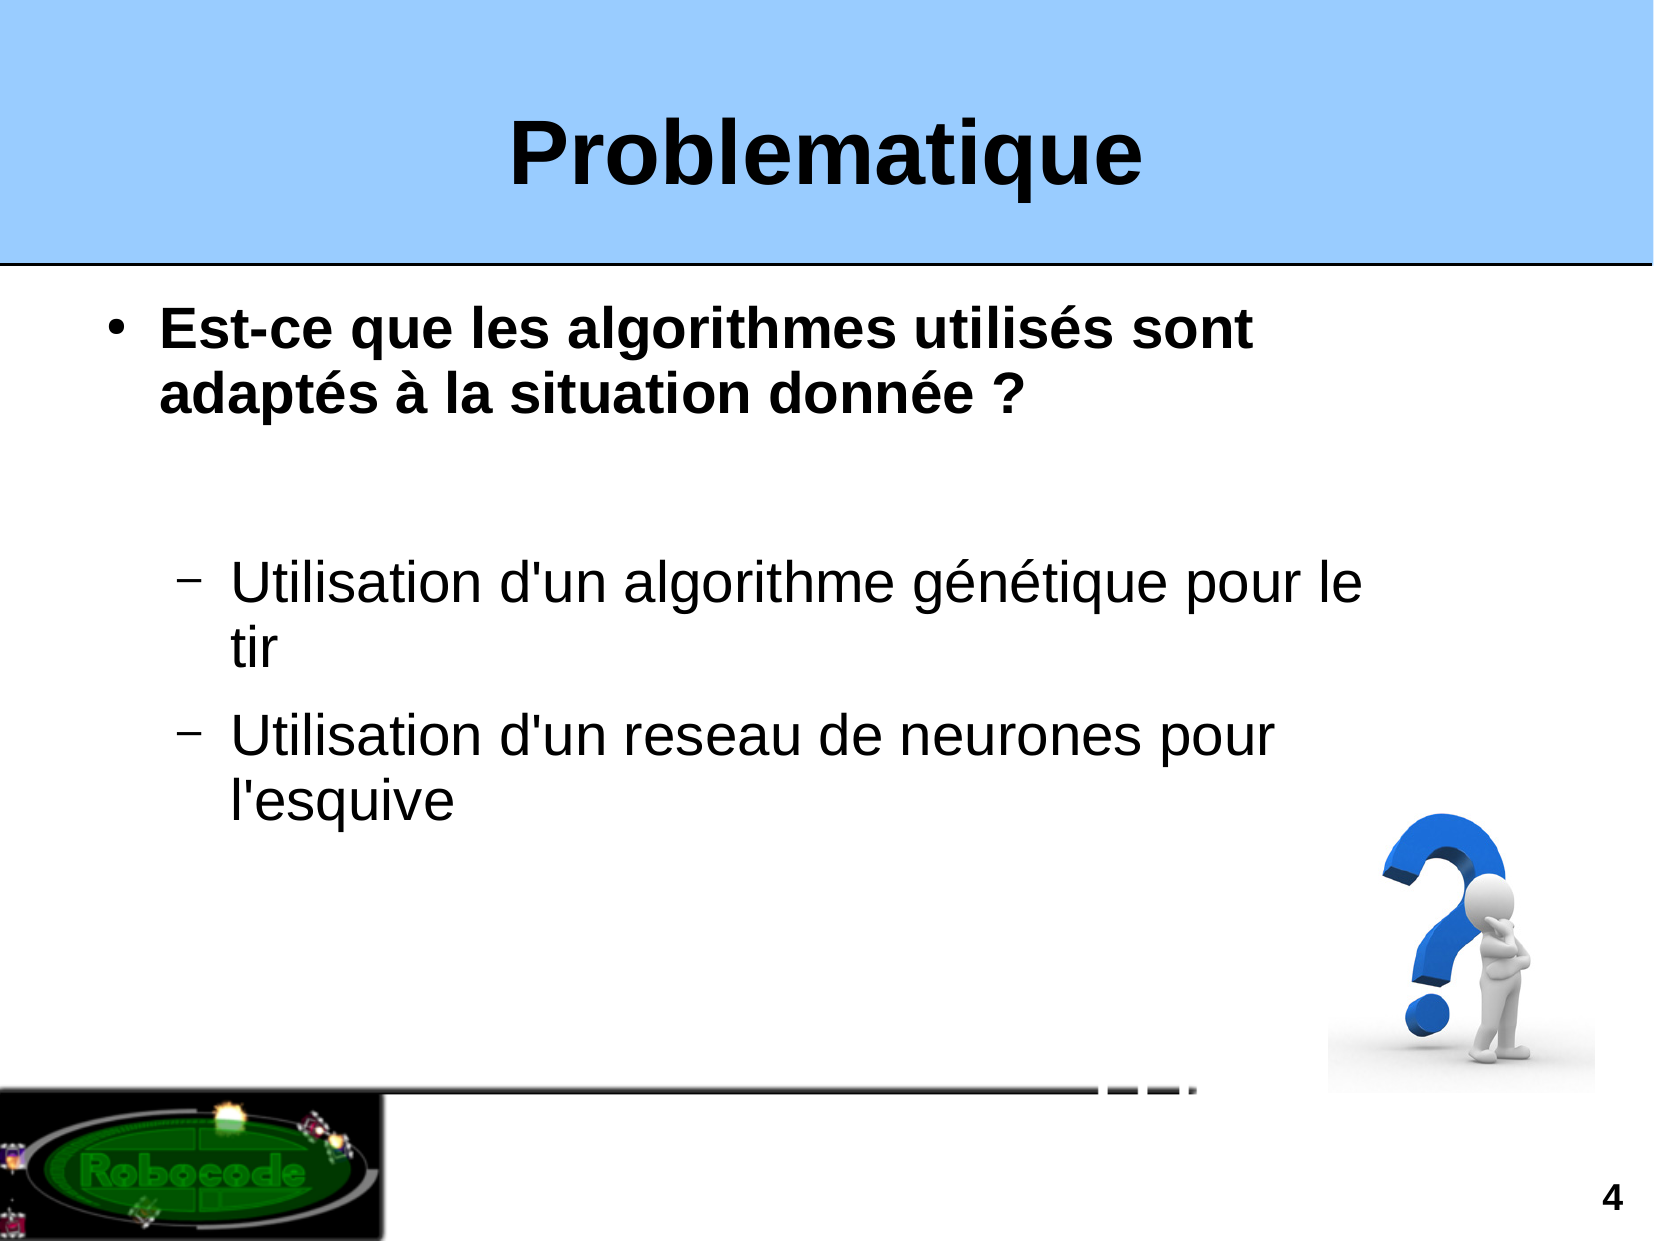

# Problematique
Est-ce que les algorithmes utilisés sont adaptés à la situation donnée ?
Utilisation d'un algorithme génétique pour le tir
Utilisation d'un reseau de neurones pour l'esquive